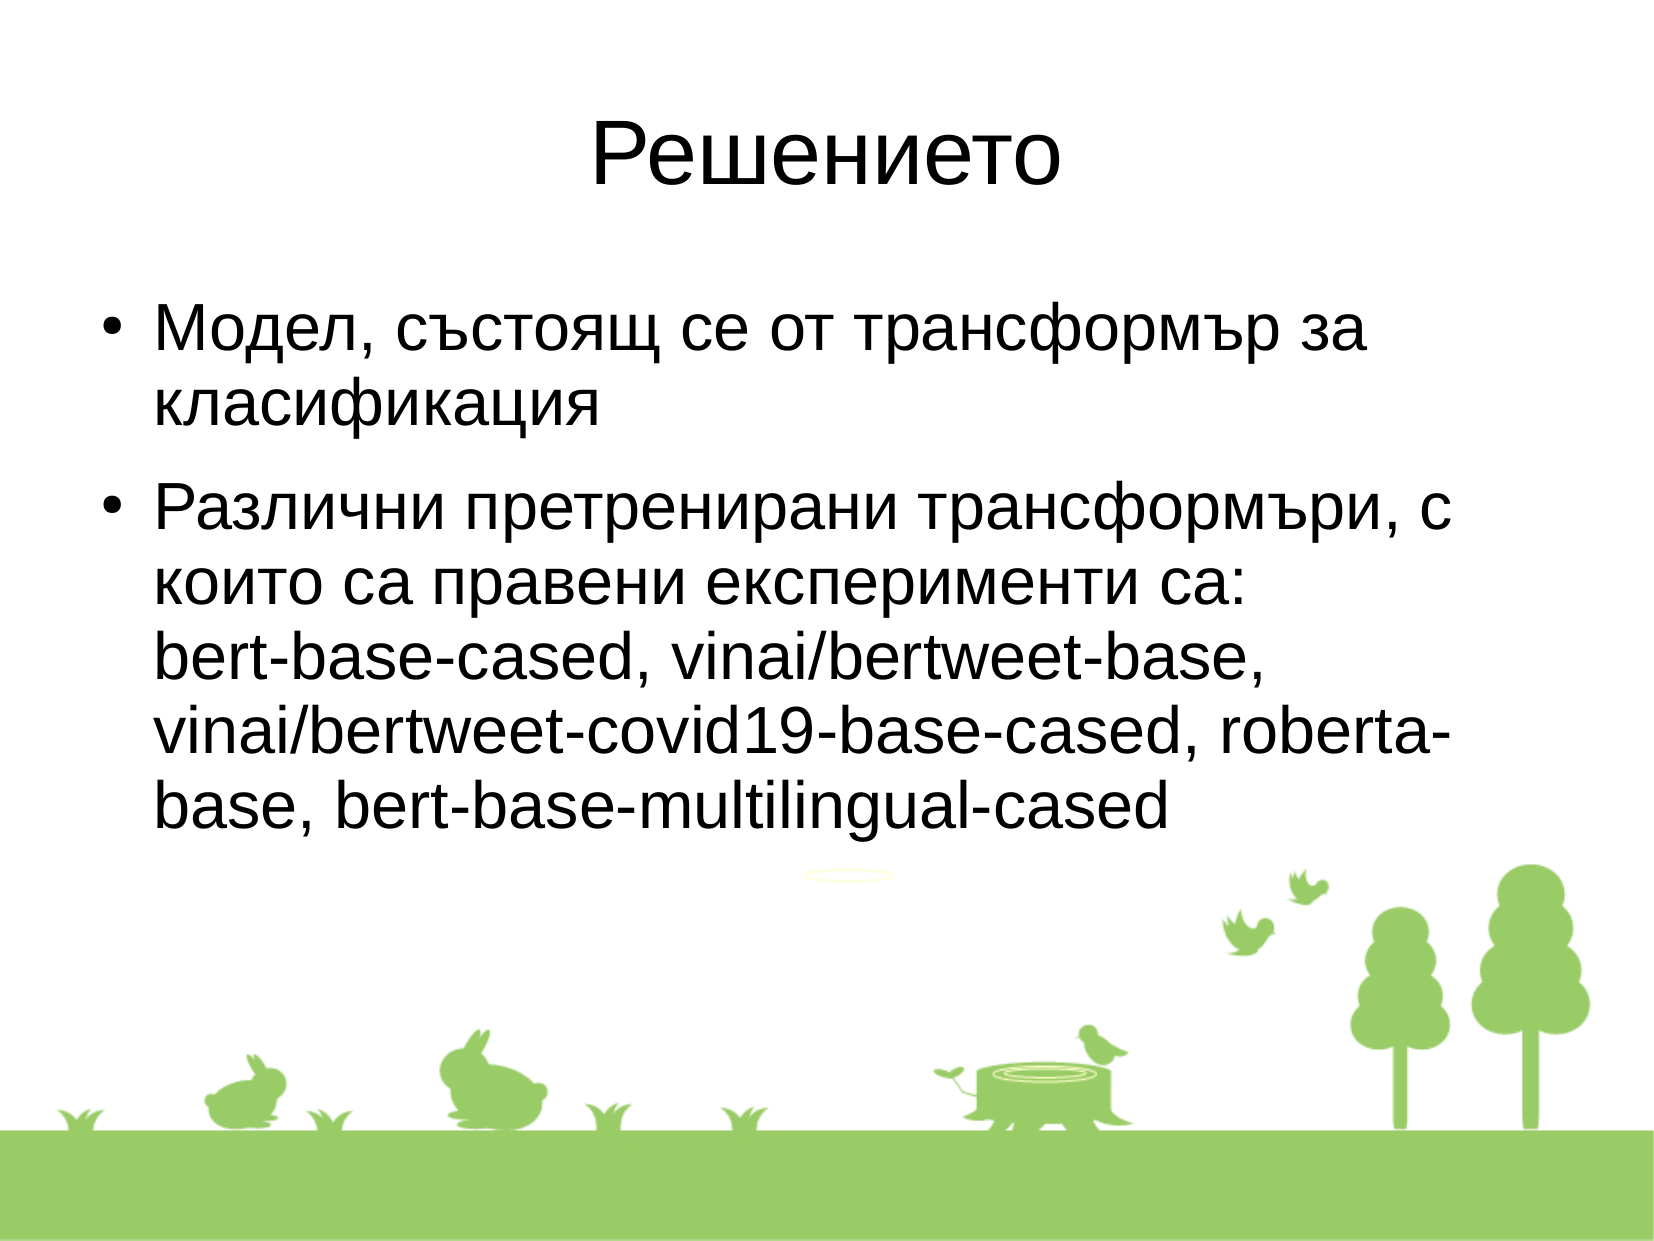

# Решението
Модел, състоящ се от трансформър за класификация
Различни претренирани трансформъри, с които са правени експерименти са:
bert-base-cased, vinai/bertweet-base, vinai/bertweet-covid19-base-cased, roberta-base, bert-base-multilingual-cased